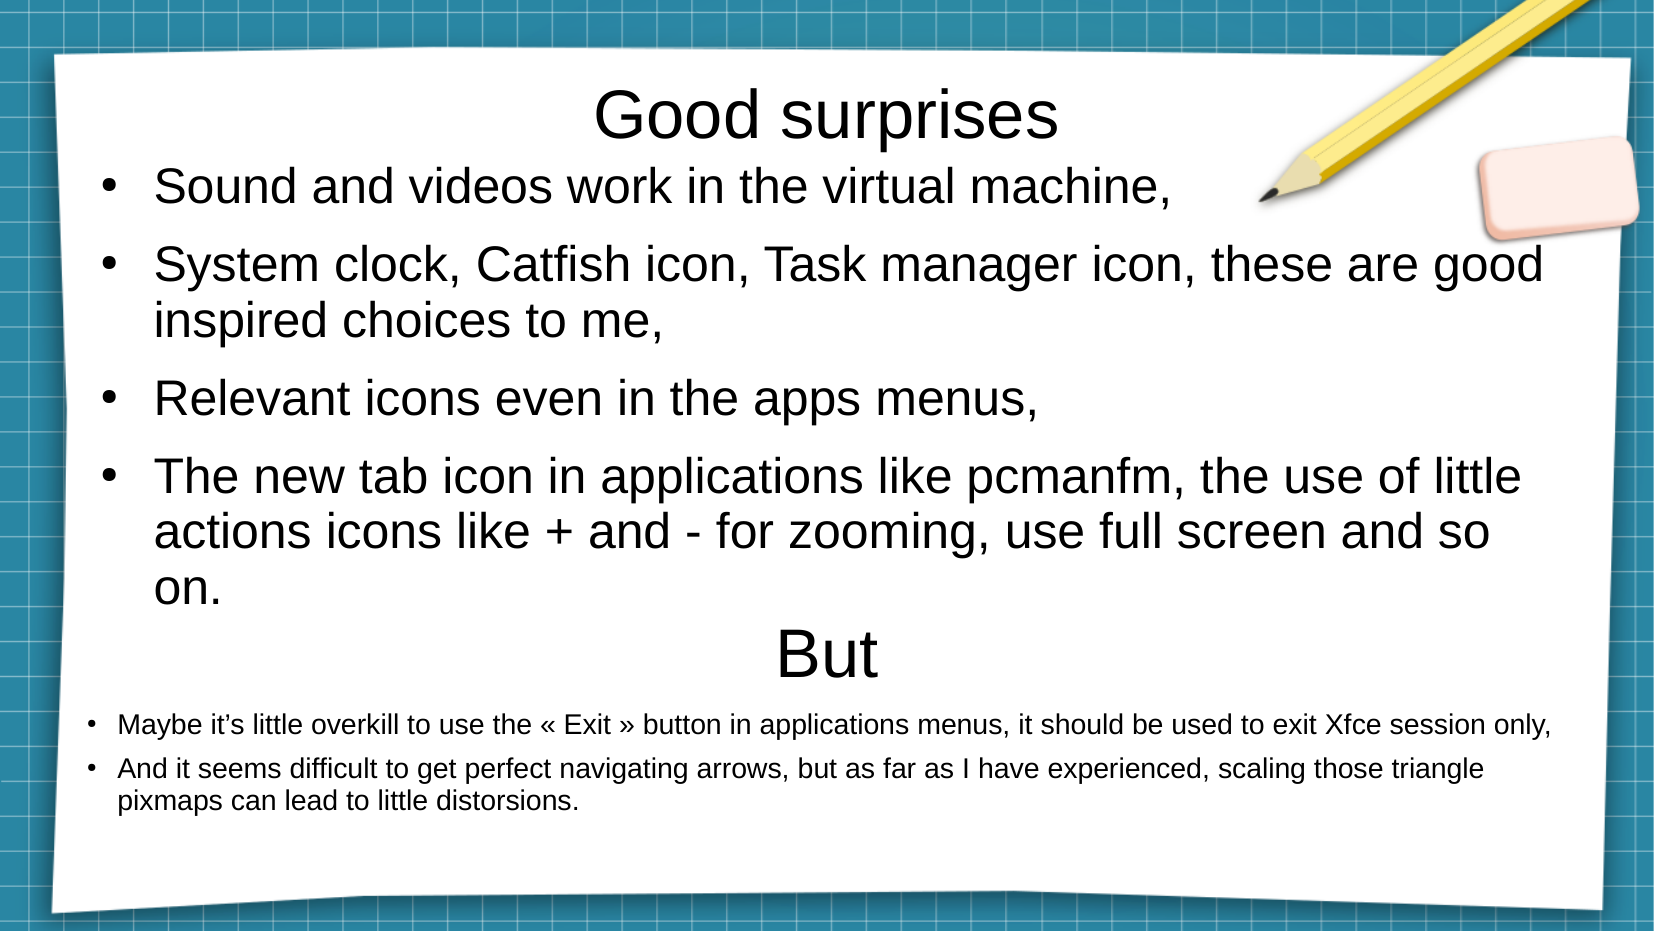

# Good surprises
Sound and videos work in the virtual machine,
System clock, Catfish icon, Task manager icon, these are good inspired choices to me,
Relevant icons even in the apps menus,
The new tab icon in applications like pcmanfm, the use of little actions icons like + and - for zooming, use full screen and so on.
But
Maybe it’s little overkill to use the « Exit » button in applications menus, it should be used to exit Xfce session only,
And it seems difficult to get perfect navigating arrows, but as far as I have experienced, scaling those triangle pixmaps can lead to little distorsions.